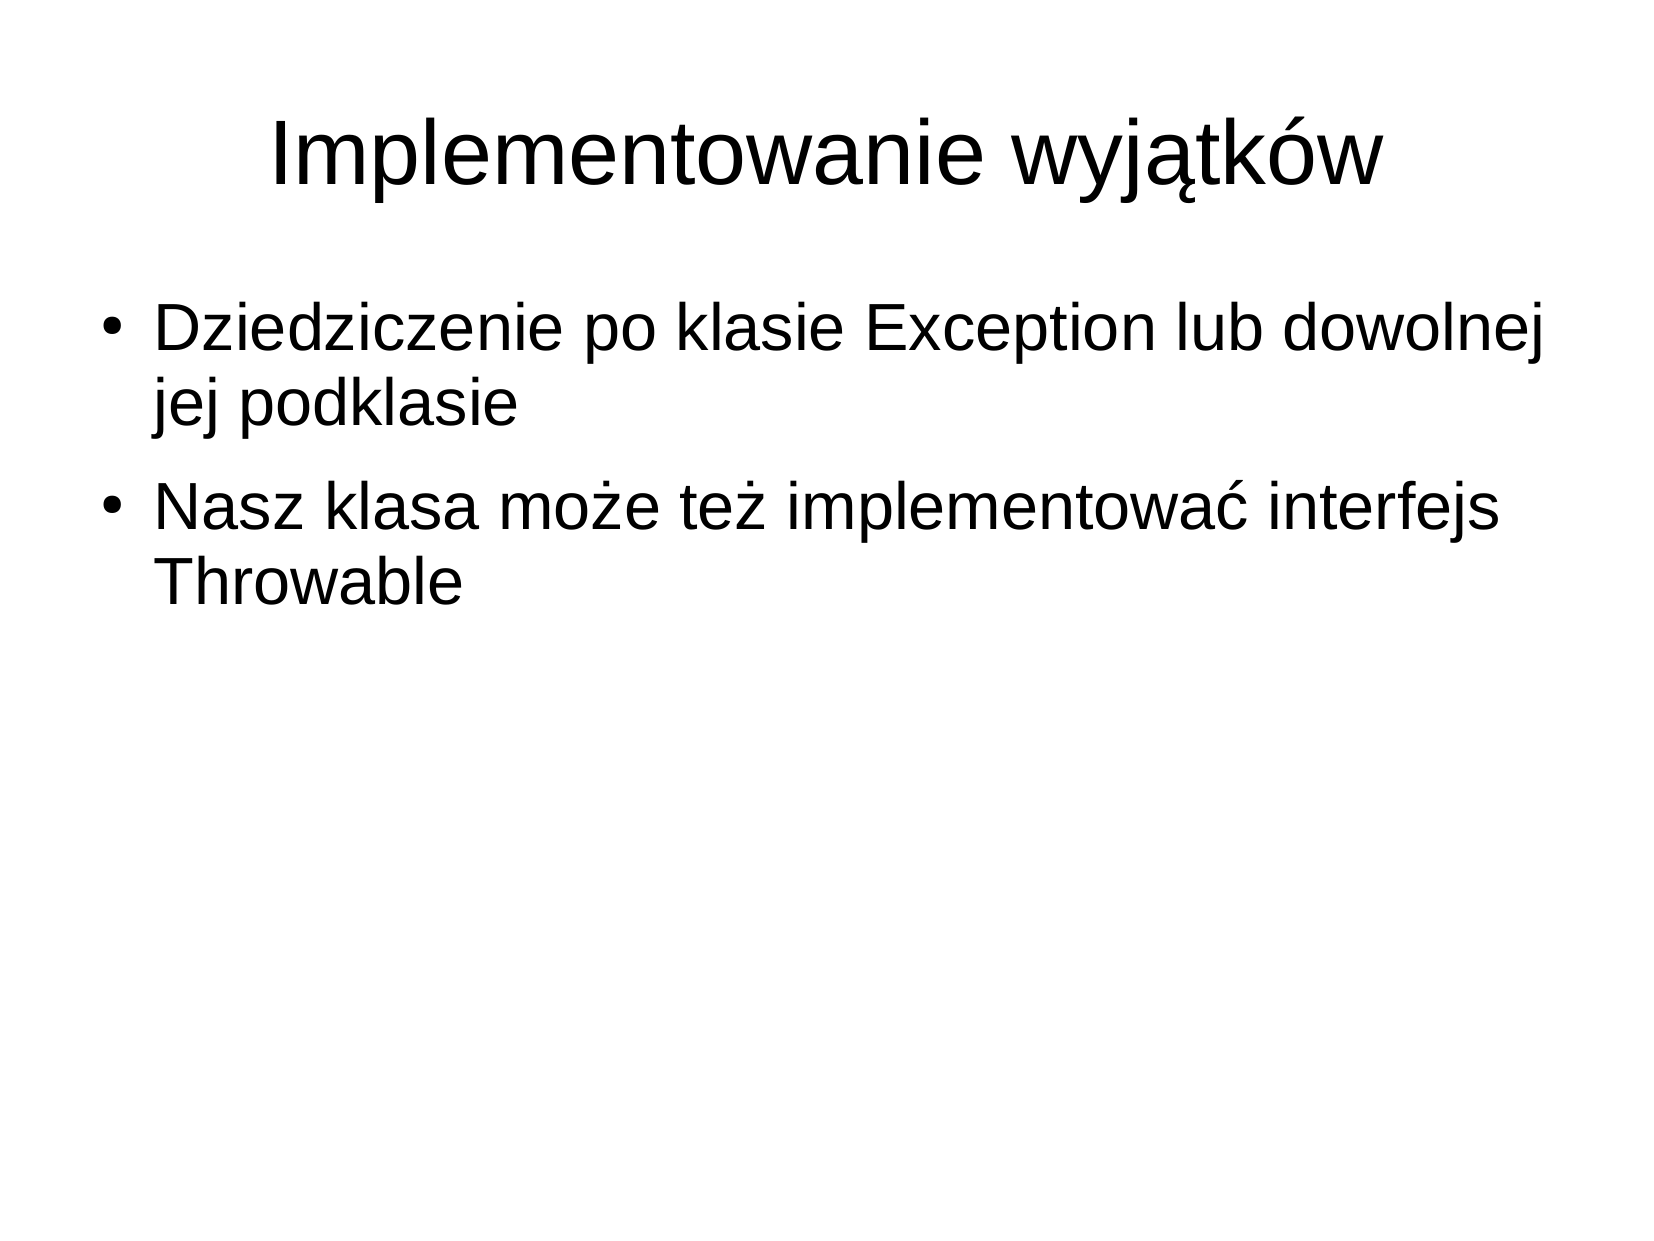

# Implementowanie wyjątków
Dziedziczenie po klasie Exception lub dowolnej jej podklasie
Nasz klasa może też implementować interfejs Throwable